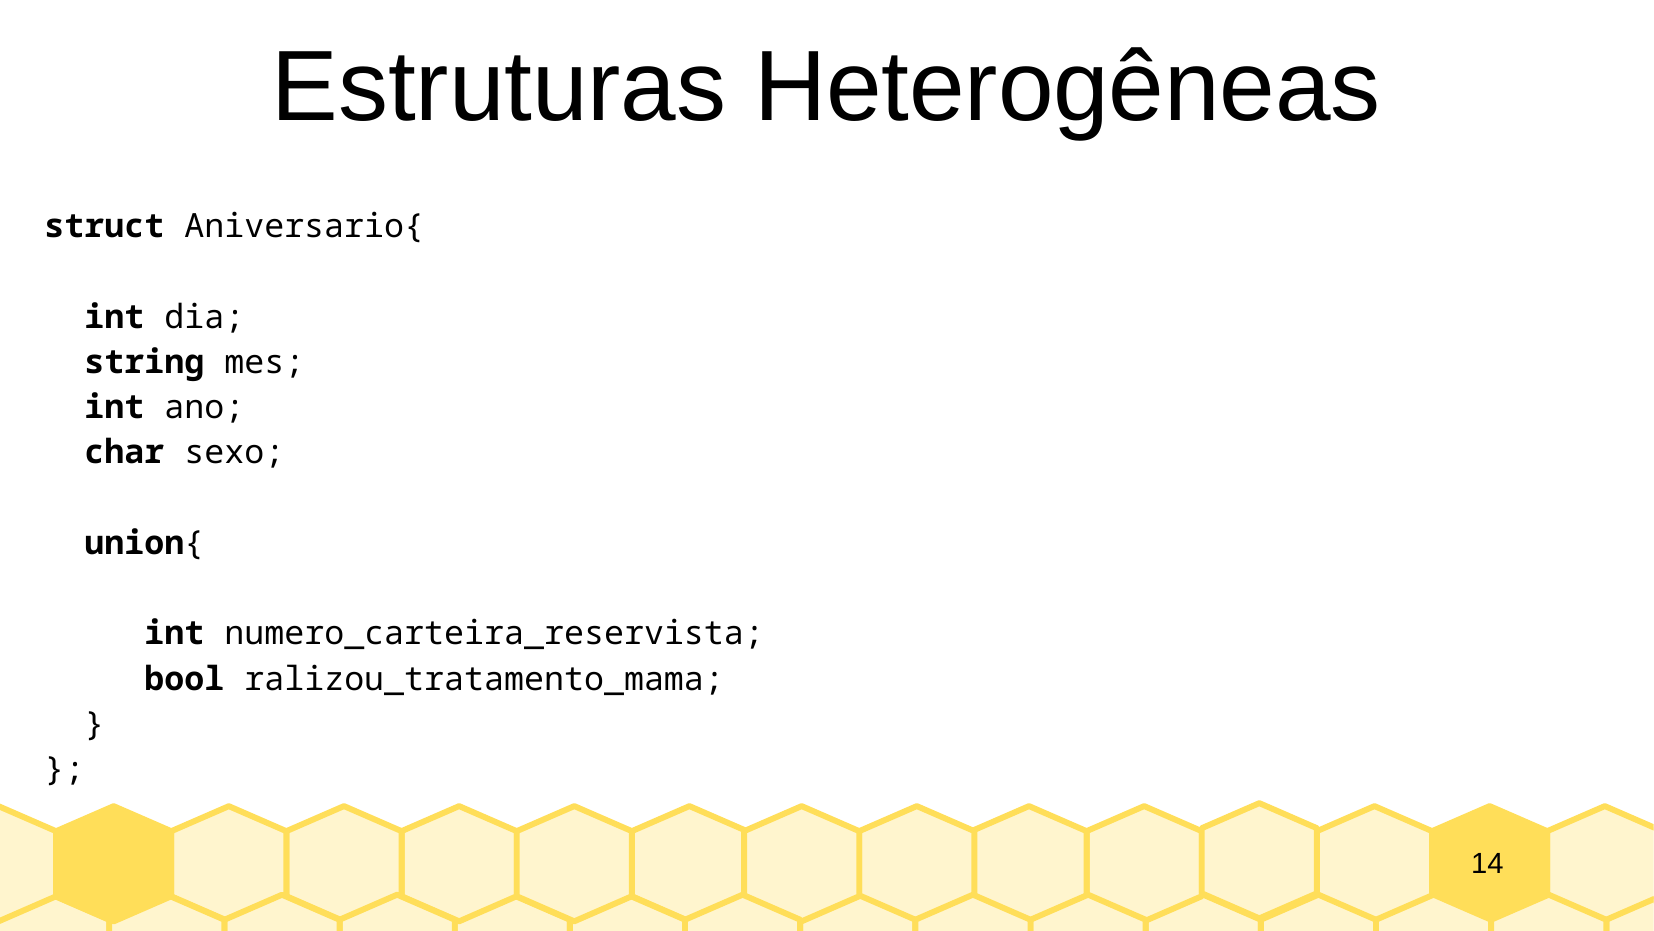

# Estruturas Heterogêneas
struct Aniversario{
 int dia;
 string mes;
 int ano;
 char sexo;
 union{
 int numero_carteira_reservista;
 bool ralizou_tratamento_mama;
 }
};